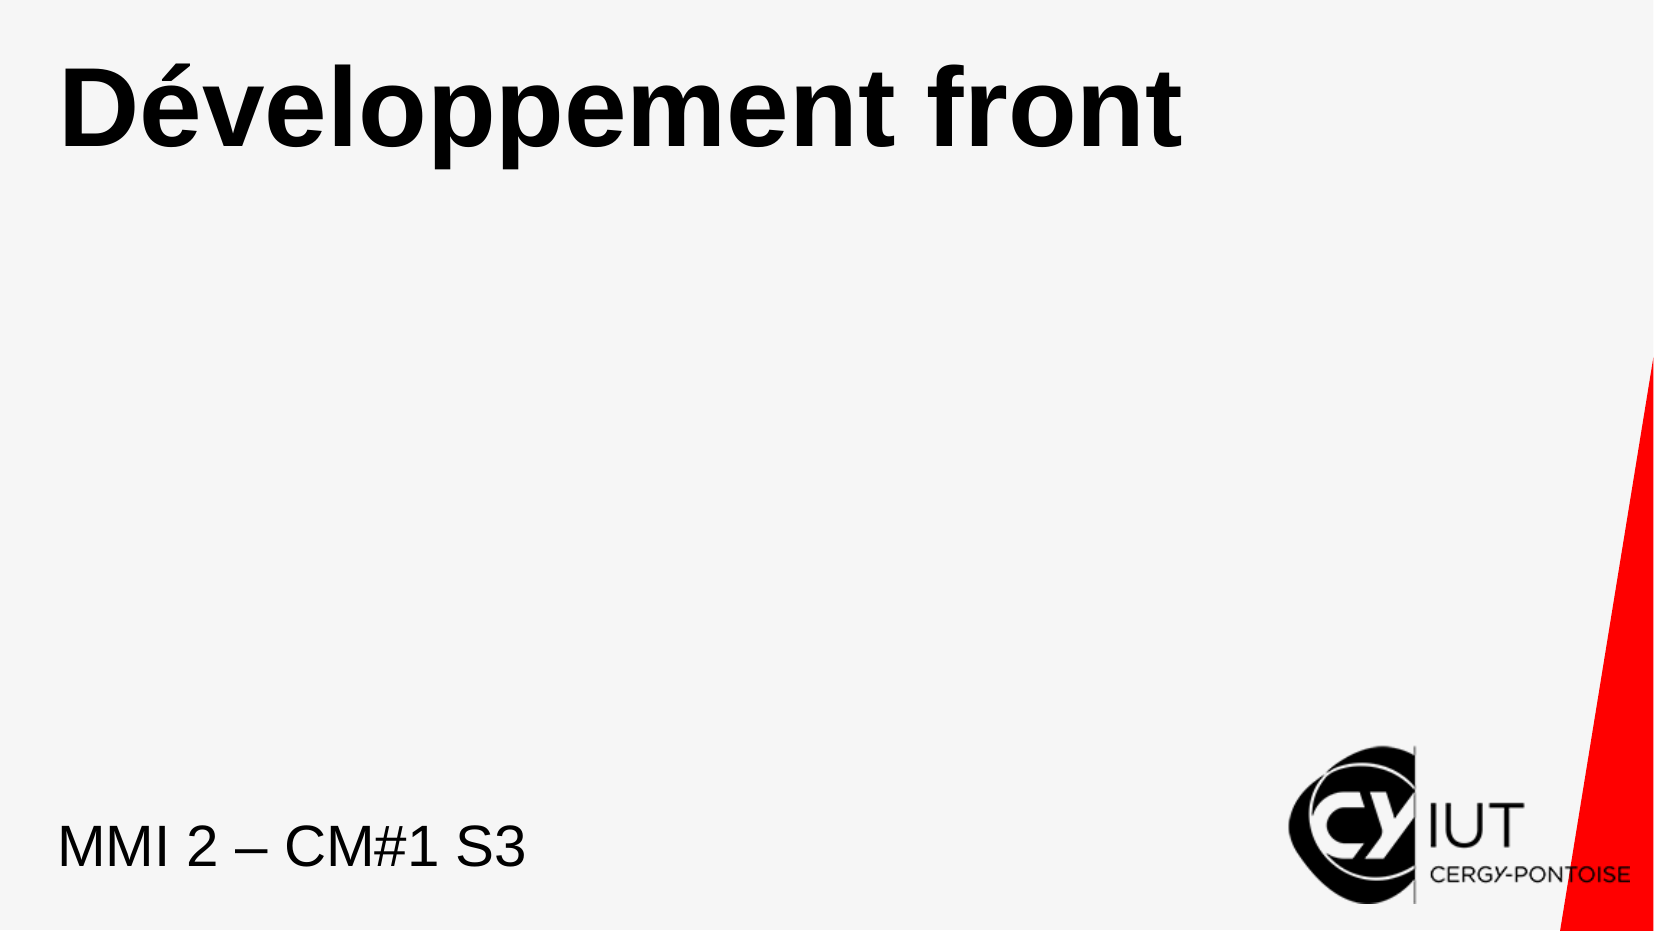

Développement front
MMI 2 – CM#1 S3